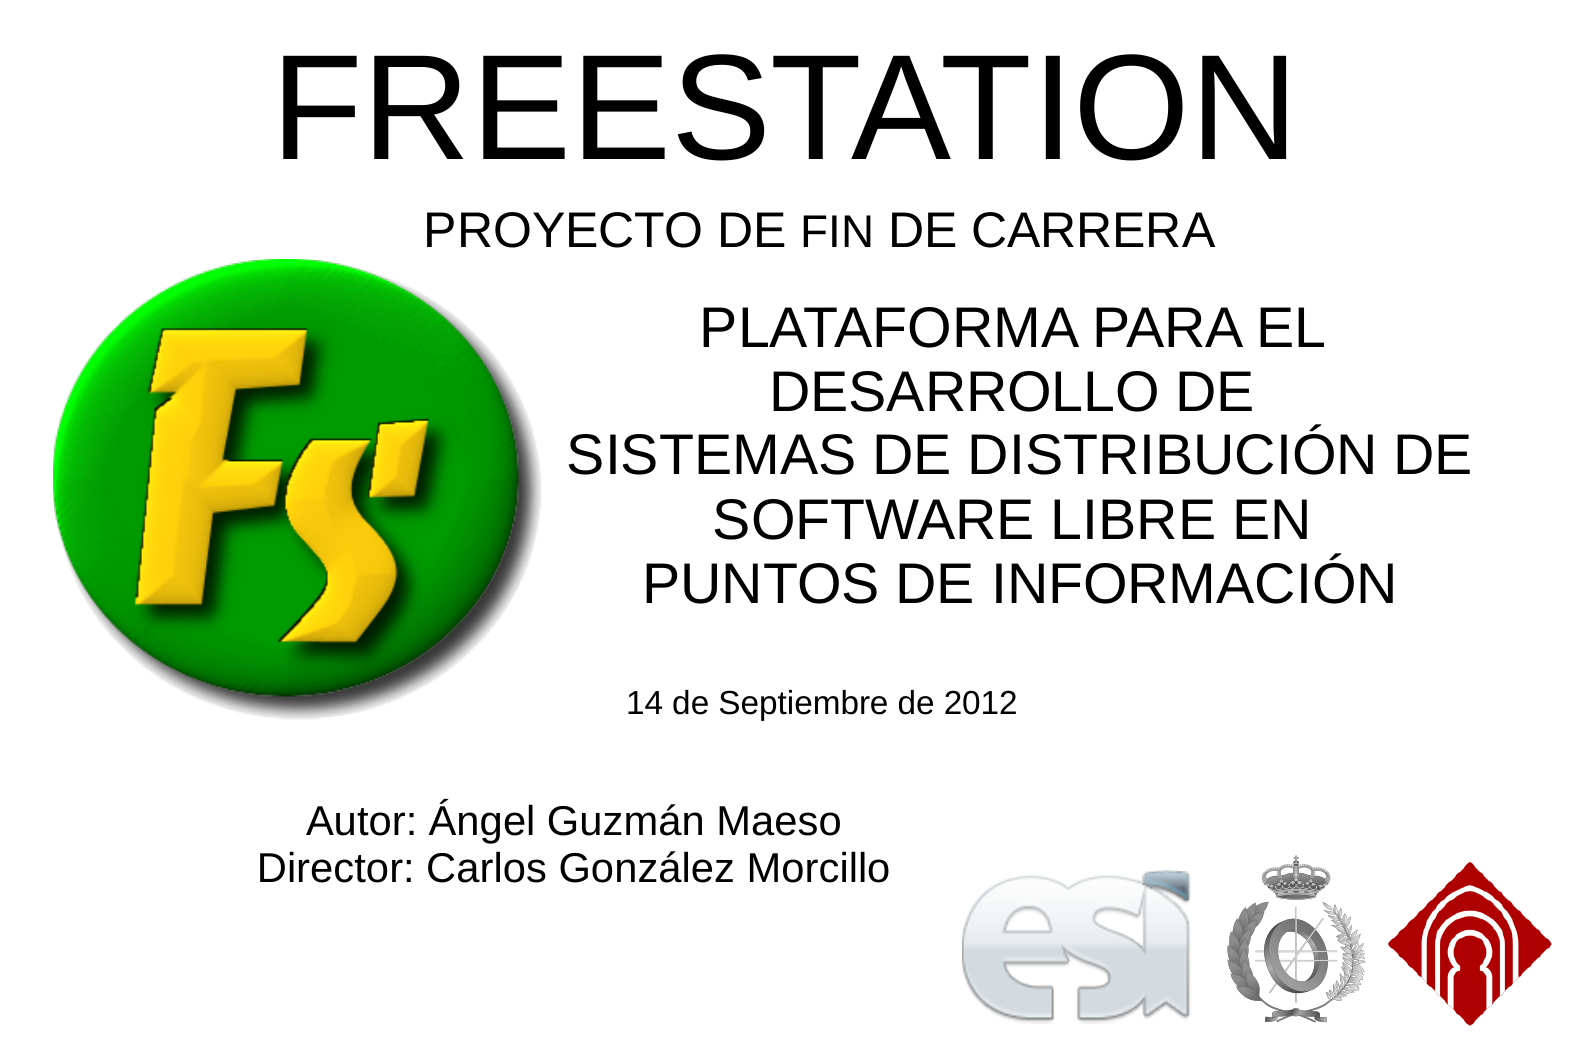

# FREESTATION
PROYECTO DE FIN DE CARRERA
PLATAFORMA PARA EL
DESARROLLO DE
SISTEMAS DE DISTRIBUCIÓN DE
SOFTWARE LIBRE EN
PUNTOS DE INFORMACIÓN
14 de Septiembre de 2012
Autor: Ángel Guzmán Maeso
Director: Carlos González Morcillo